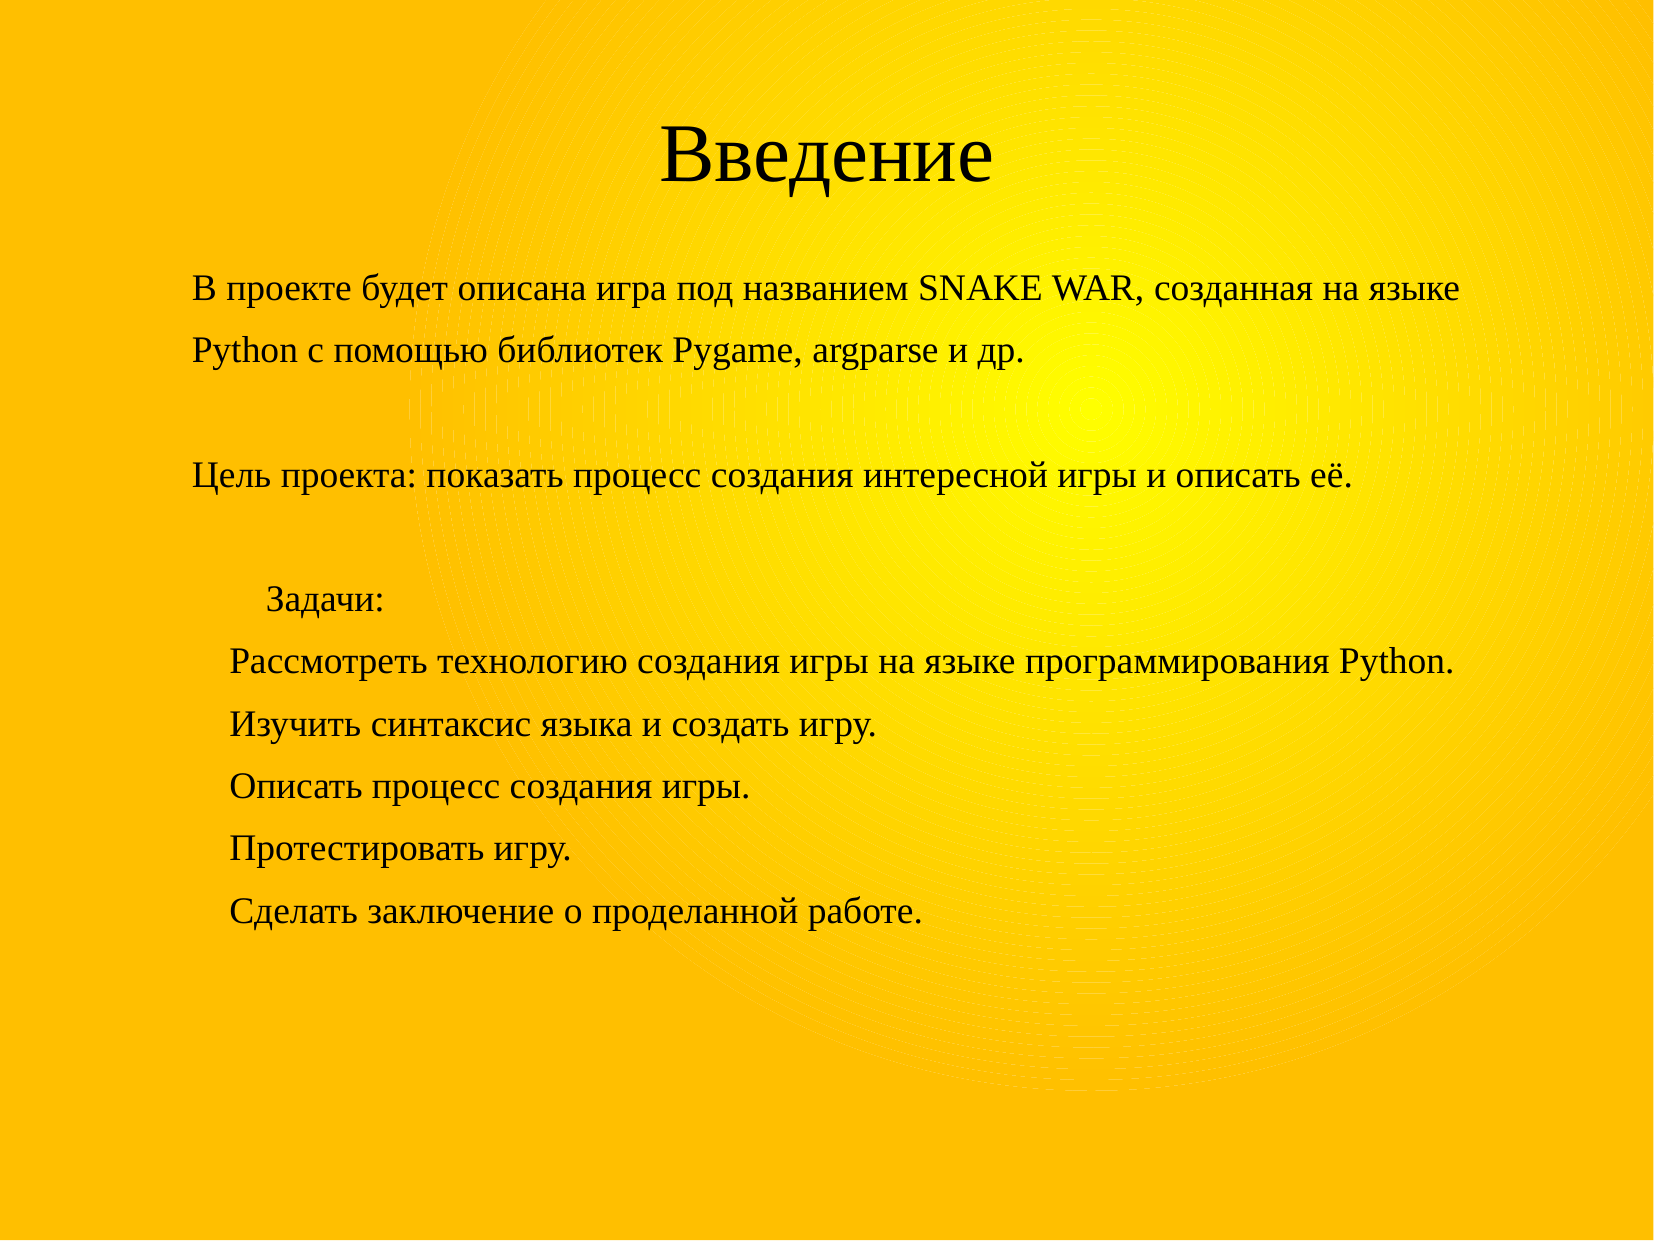

# Введение
В проекте будет описана игра под названием SNAKE WAR, созданная на языке Python с помощью библиотек Pygame, argparse и др.
Цель проекта: показать процесс создания интересной игры и описать её.
	Задачи:
Рассмотреть технологию создания игры на языке программирования Python.
Изучить синтаксис языка и создать игру.
Описать процесс создания игры.
Протестировать игру.
Сделать заключение о проделанной работе.